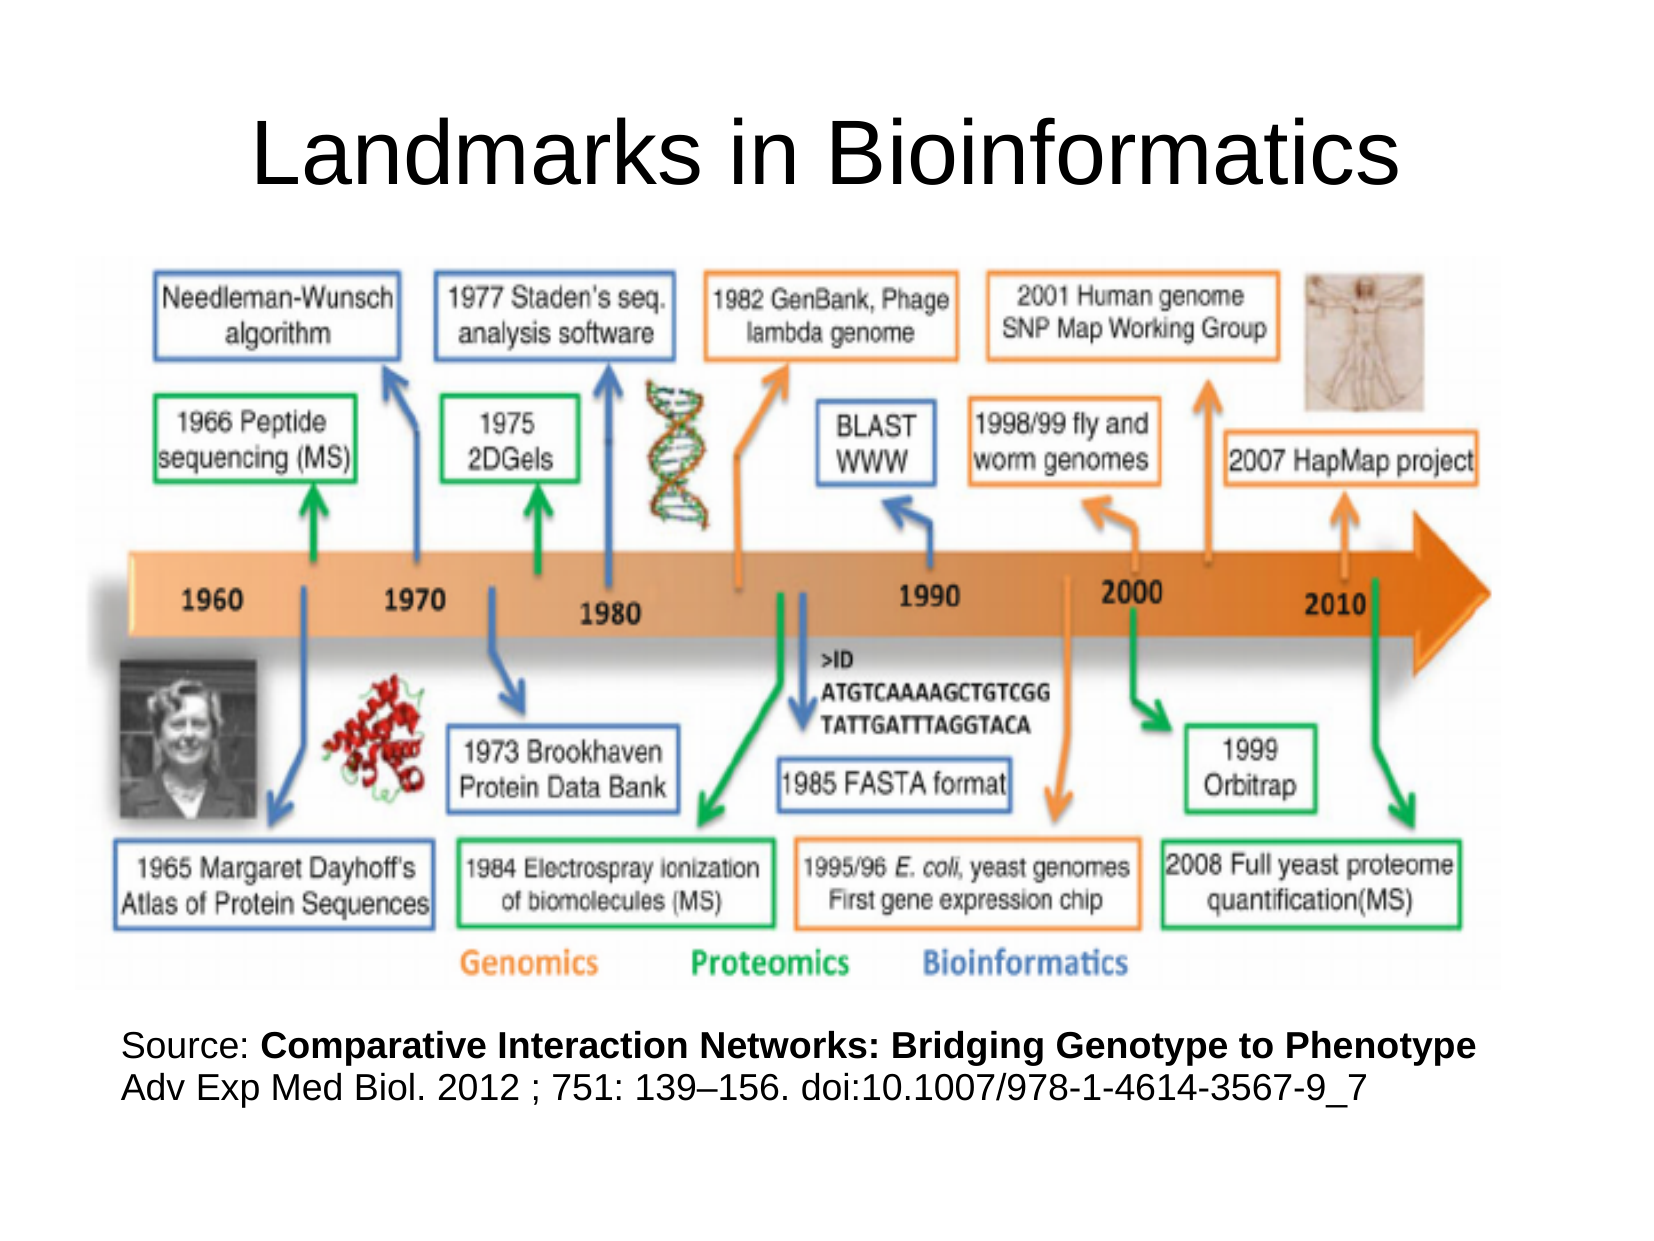

# Landmarks in Bioinformatics
Source: Comparative Interaction Networks: Bridging Genotype to Phenotype
Adv Exp Med Biol. 2012 ; 751: 139–156. doi:10.1007/978-1-4614-3567-9_7